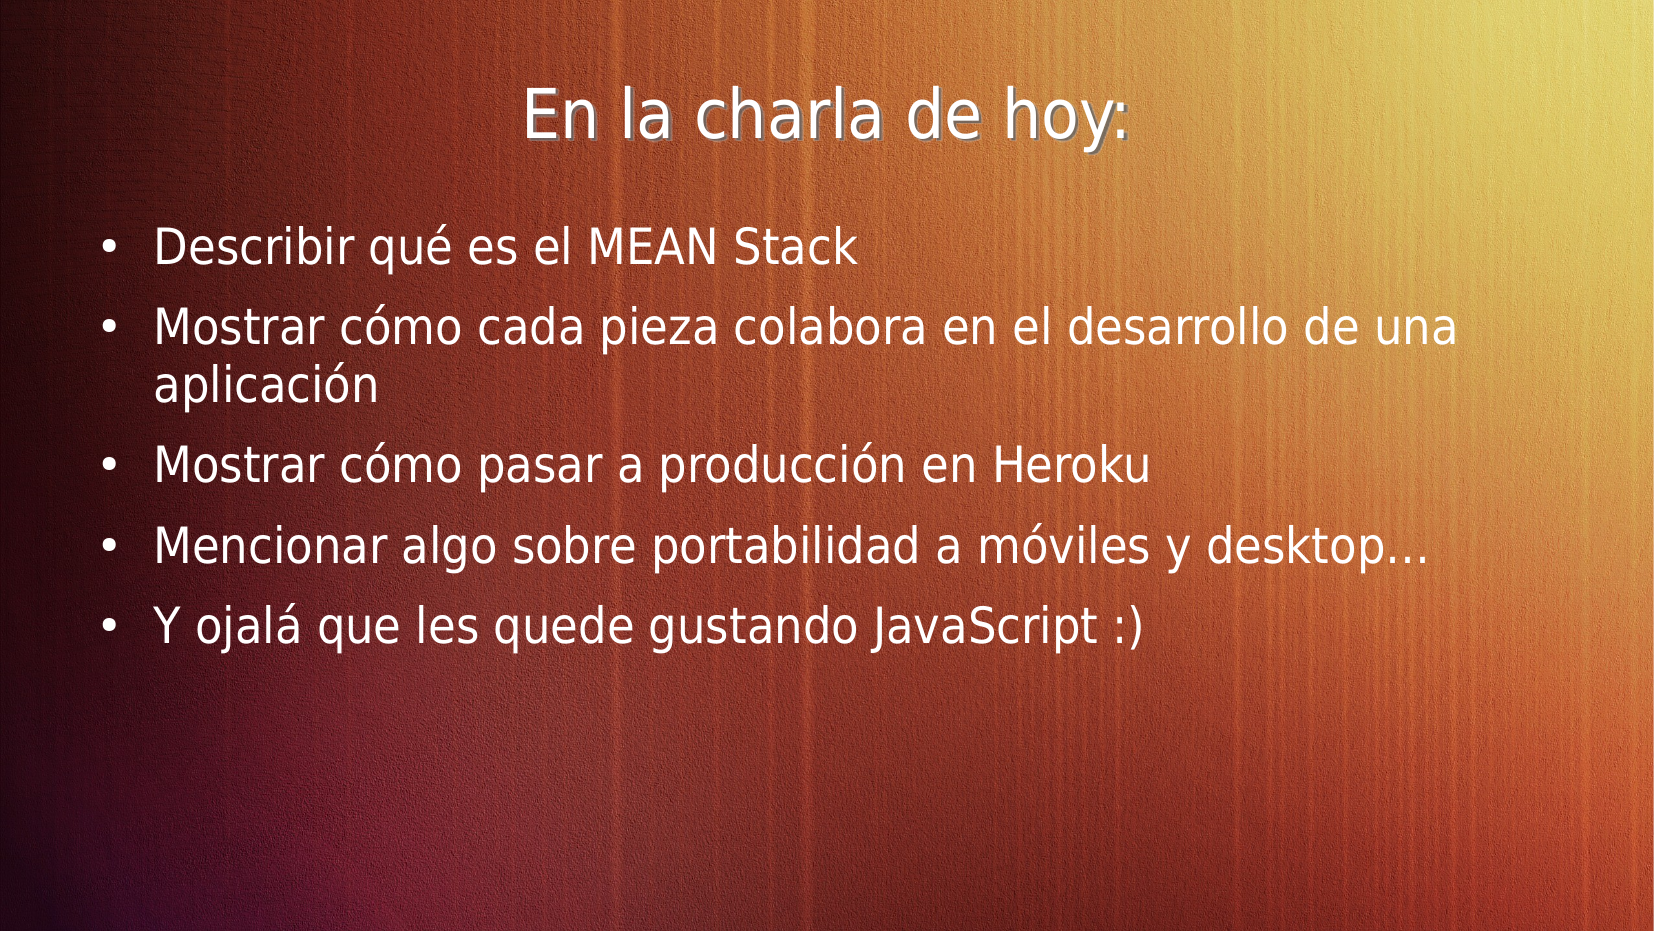

# En la charla de hoy:
Describir qué es el MEAN Stack
Mostrar cómo cada pieza colabora en el desarrollo de una aplicación
Mostrar cómo pasar a producción en Heroku
Mencionar algo sobre portabilidad a móviles y desktop…
Y ojalá que les quede gustando JavaScript :)